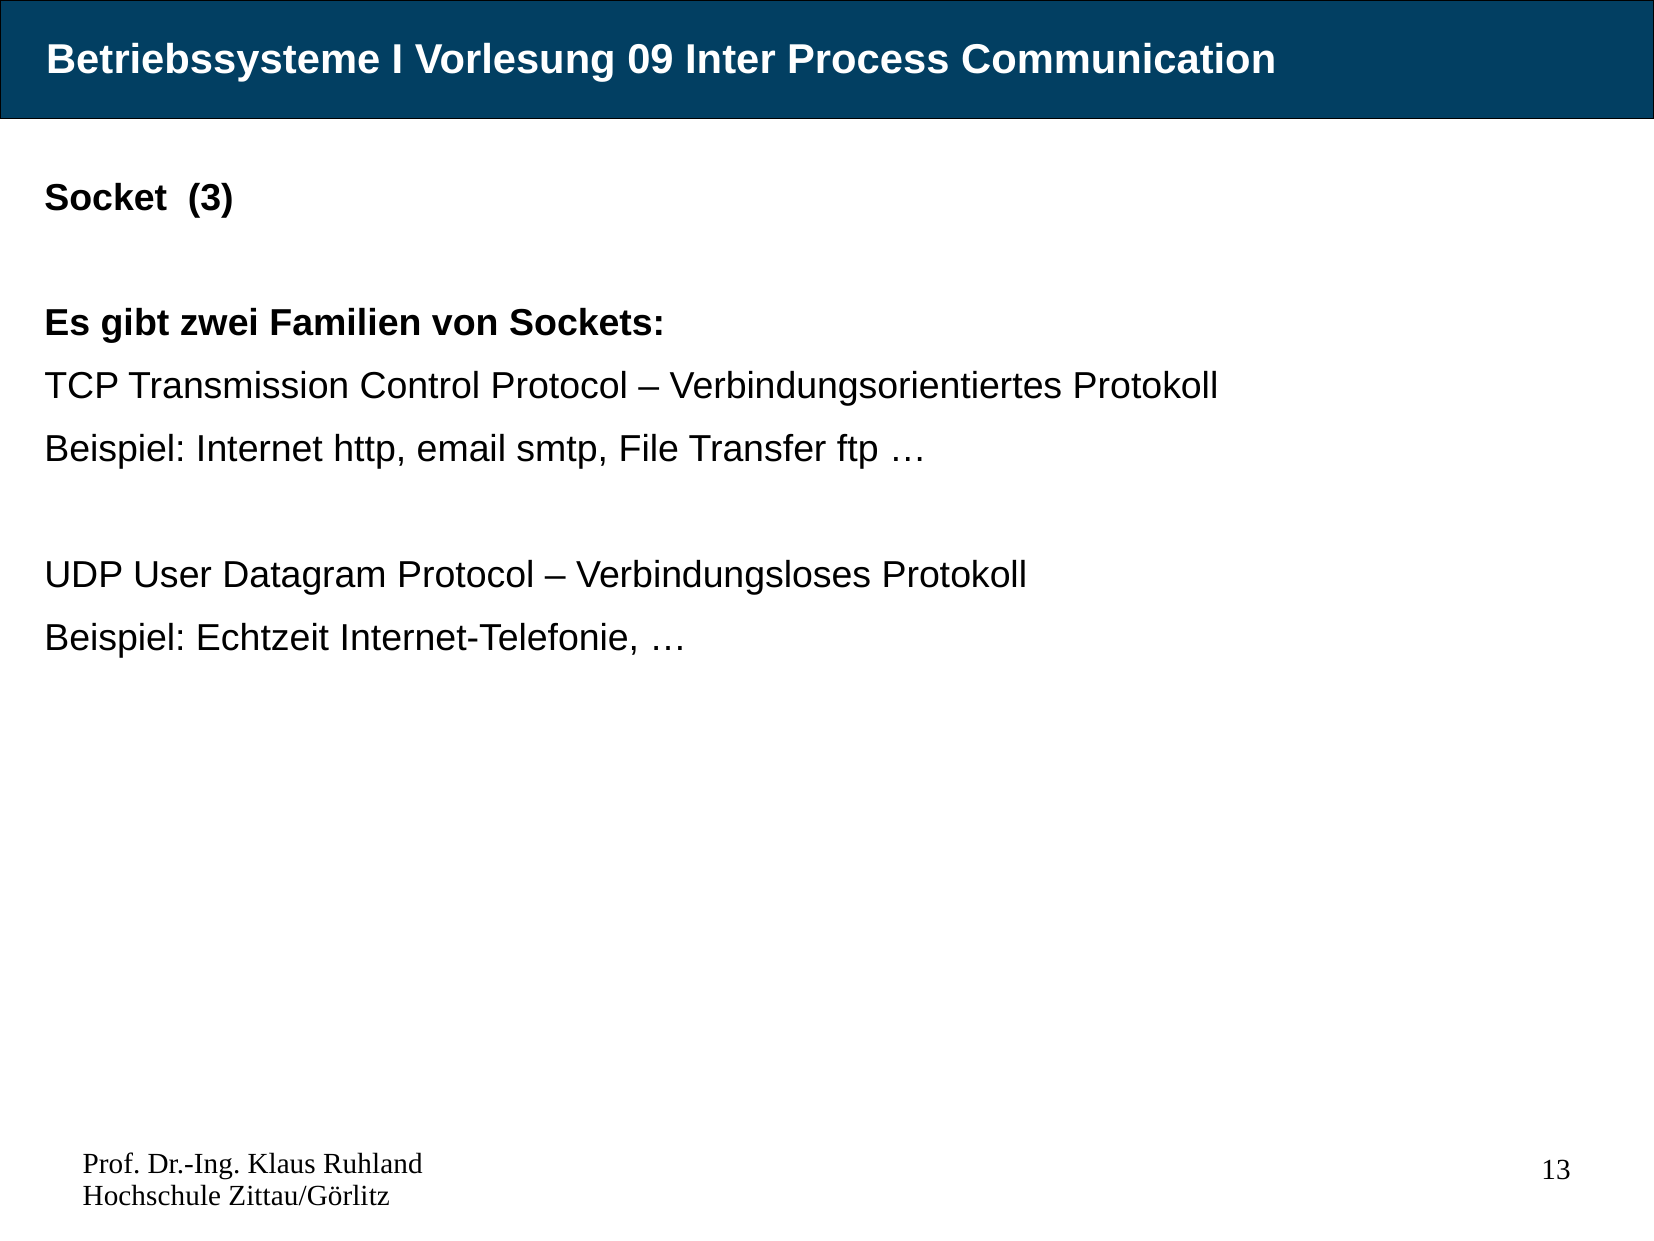

Socket (3)
Es gibt zwei Familien von Sockets:
TCP Transmission Control Protocol – Verbindungsorientiertes Protokoll
Beispiel: Internet http, email smtp, File Transfer ftp …
UDP User Datagram Protocol – Verbindungsloses Protokoll
Beispiel: Echtzeit Internet-Telefonie, …
13